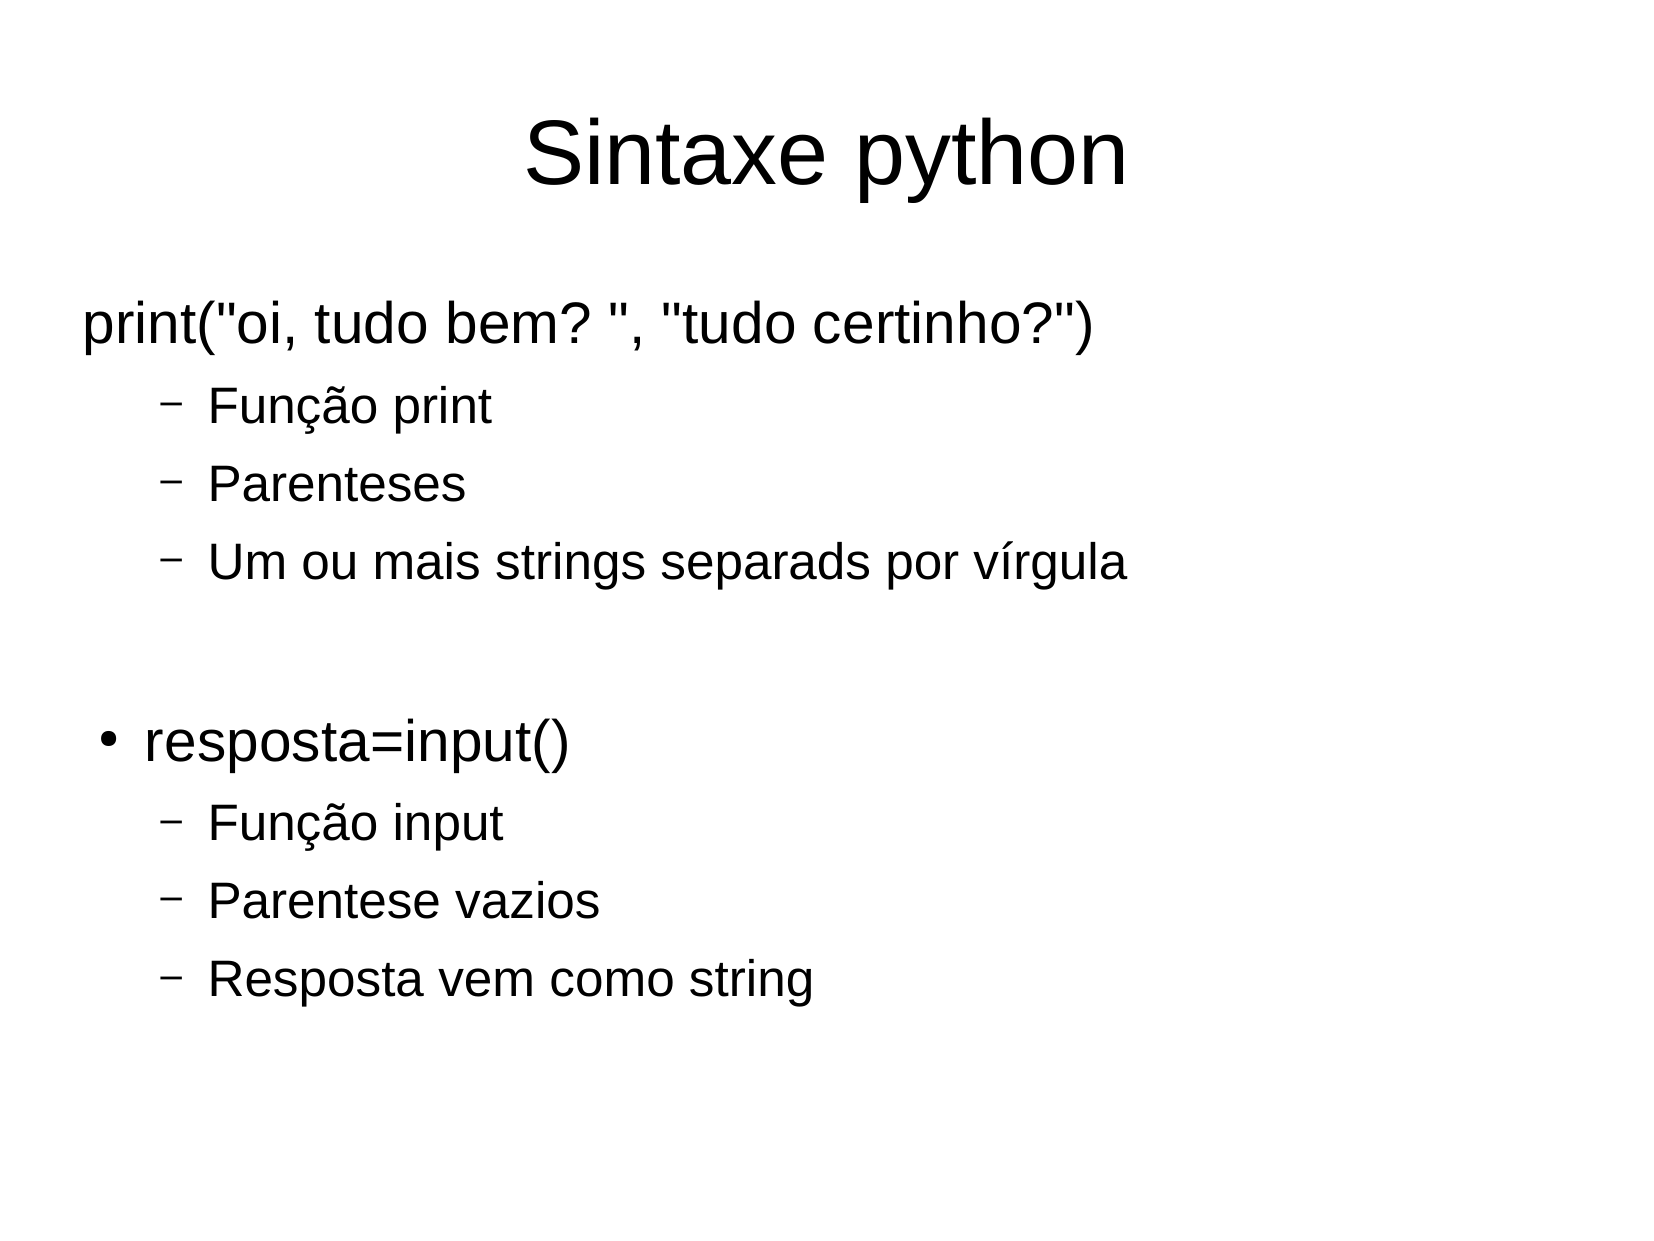

# Sintaxe python
print("oi, tudo bem? ", "tudo certinho?")
Função print
Parenteses
Um ou mais strings separads por vírgula
resposta=input()
Função input
Parentese vazios
Resposta vem como string